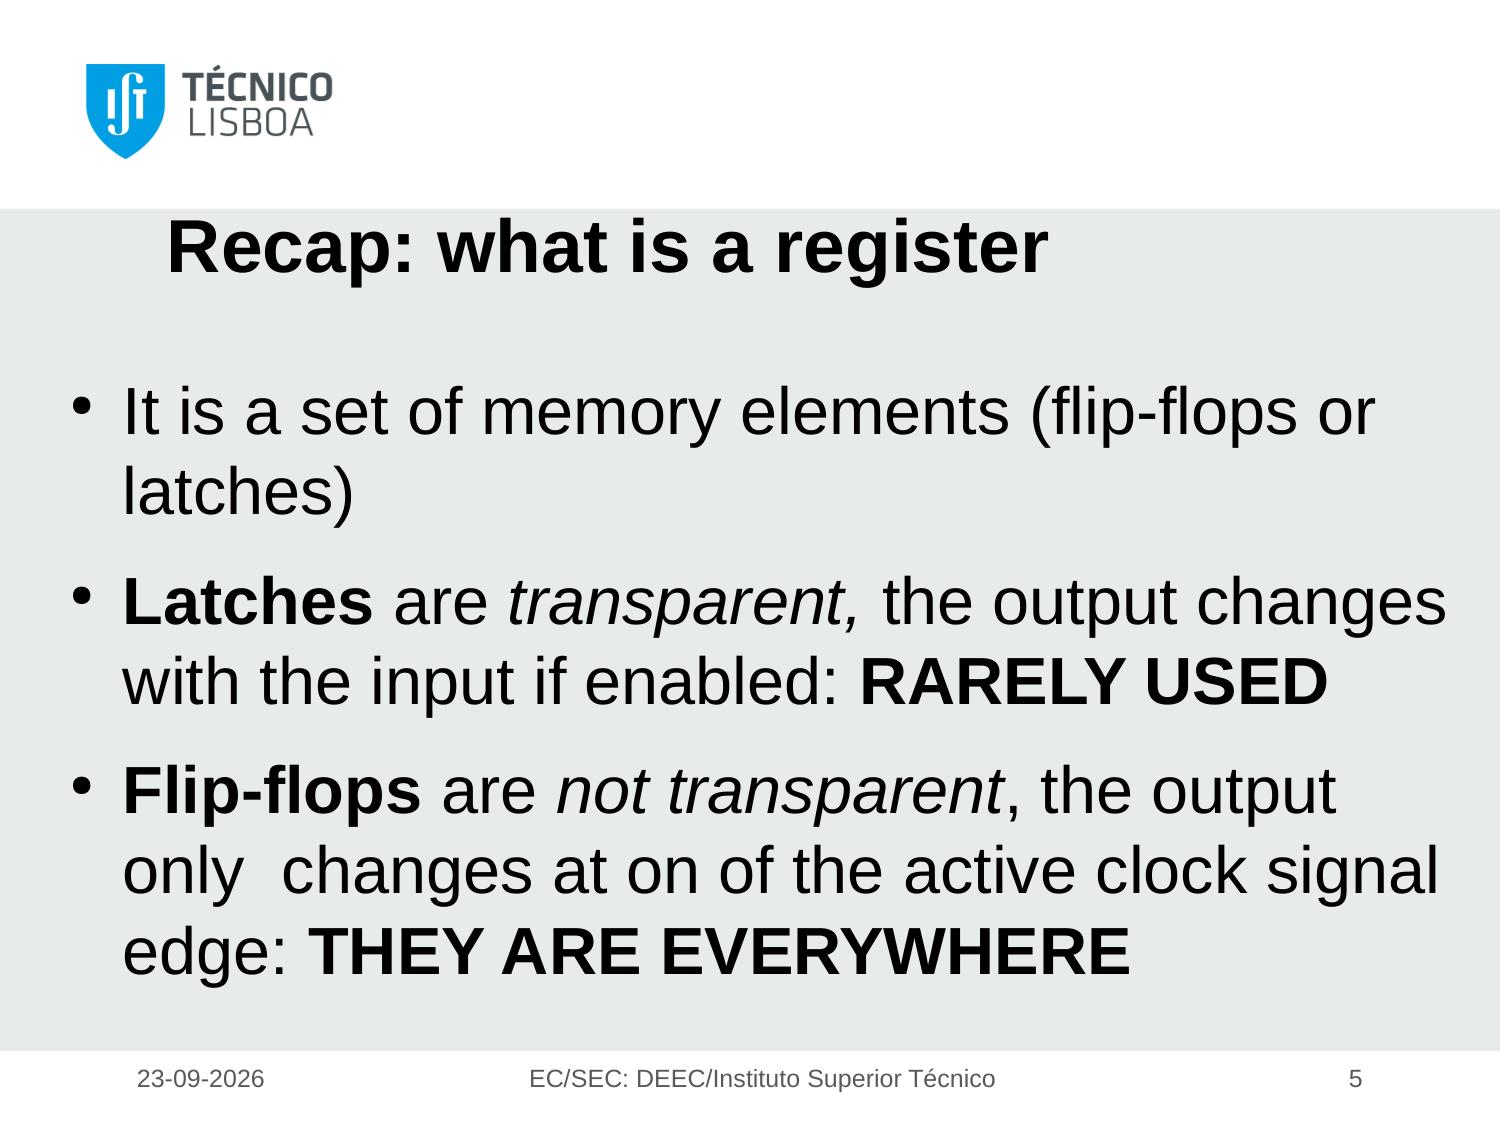

# Recap: what is a register
It is a set of memory elements (flip-flops or latches)
Latches are transparent, the output changes with the input if enabled: RARELY USED
Flip-flops are not transparent, the output only changes at on of the active clock signal edge: THEY ARE EVERYWHERE
EC/SEC: DEEC/Instituto Superior Técnico